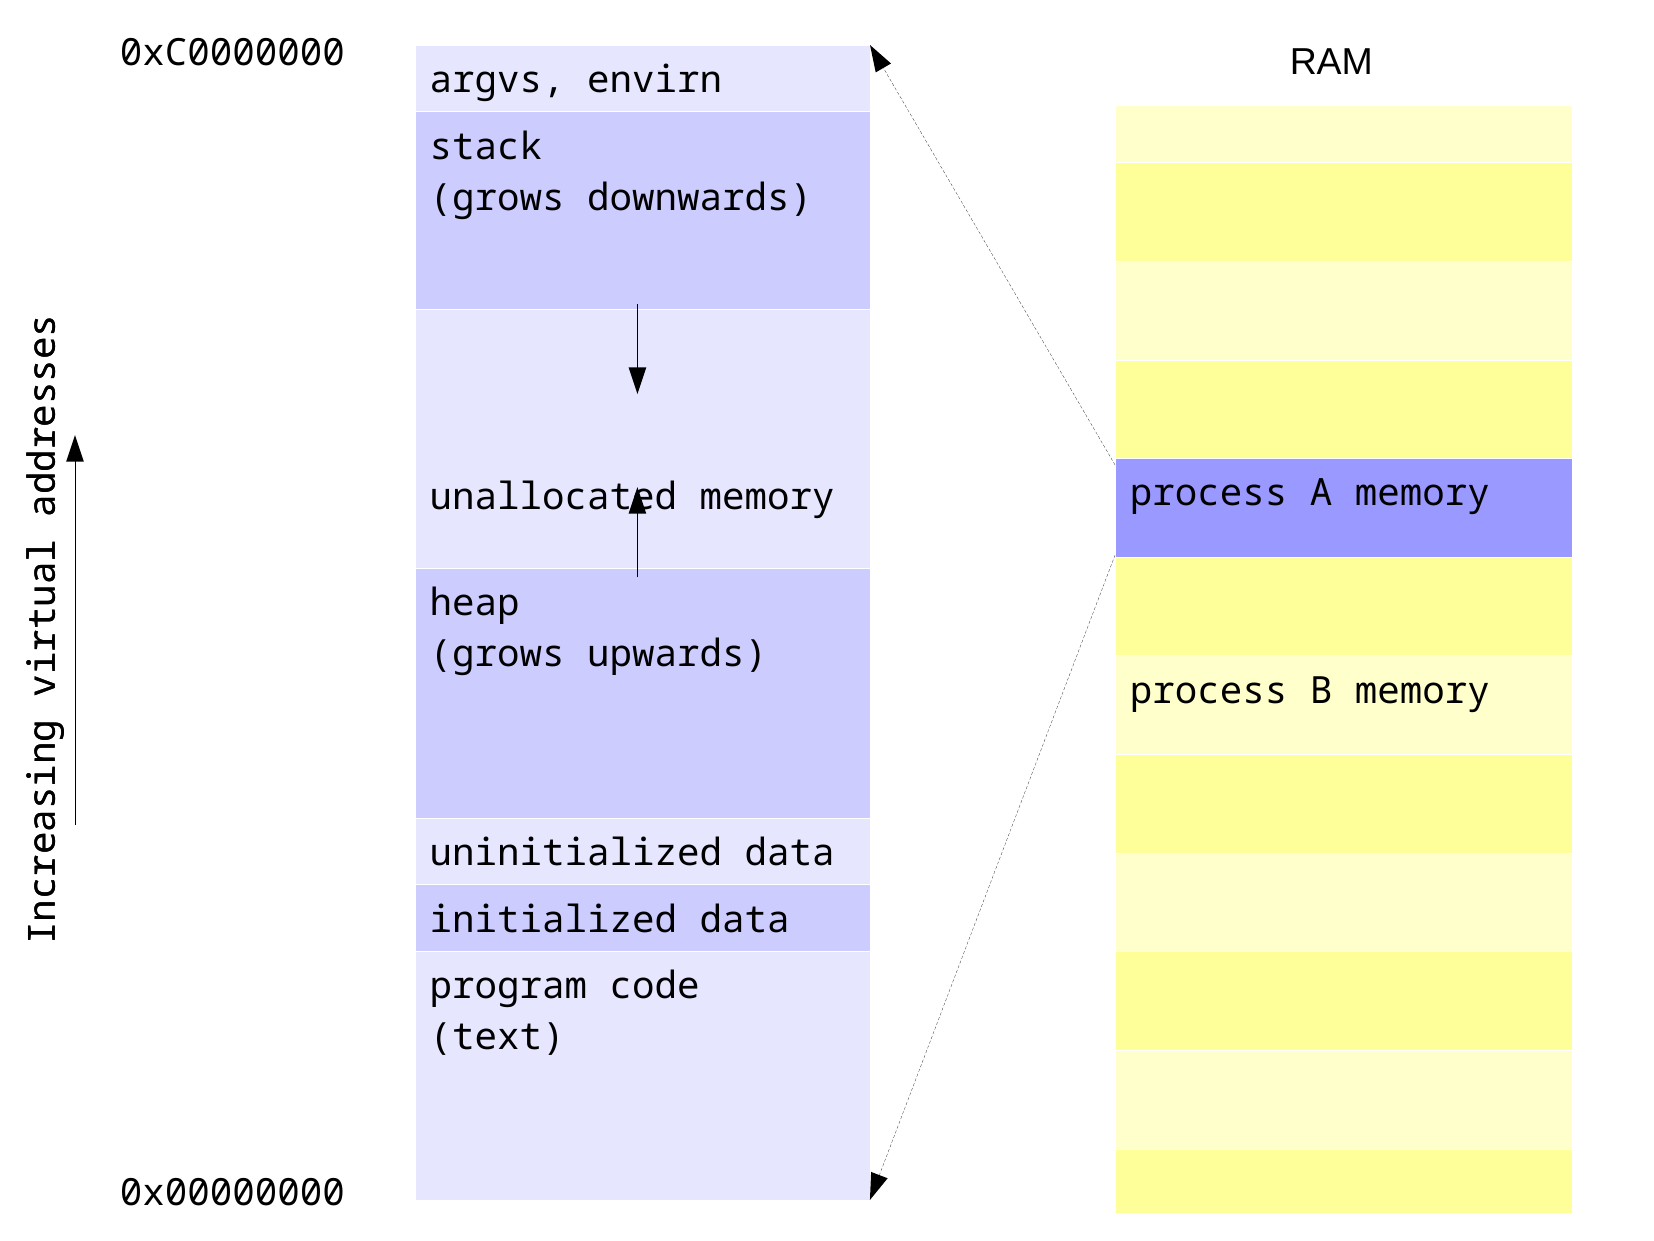

0xC0000000
RAM
| argvs, envirn |
| --- |
| stack (grows downwards) |
| unallocated memory |
| heap (grows upwards) |
| uninitialized data |
| initialized data |
| program code (text) |
| |
| --- |
| |
| |
| |
| process A memory |
| |
| process B memory |
| |
| |
| |
| |
| |
Increasing virtual addresses
Increasing virtual addresses
0x00000000